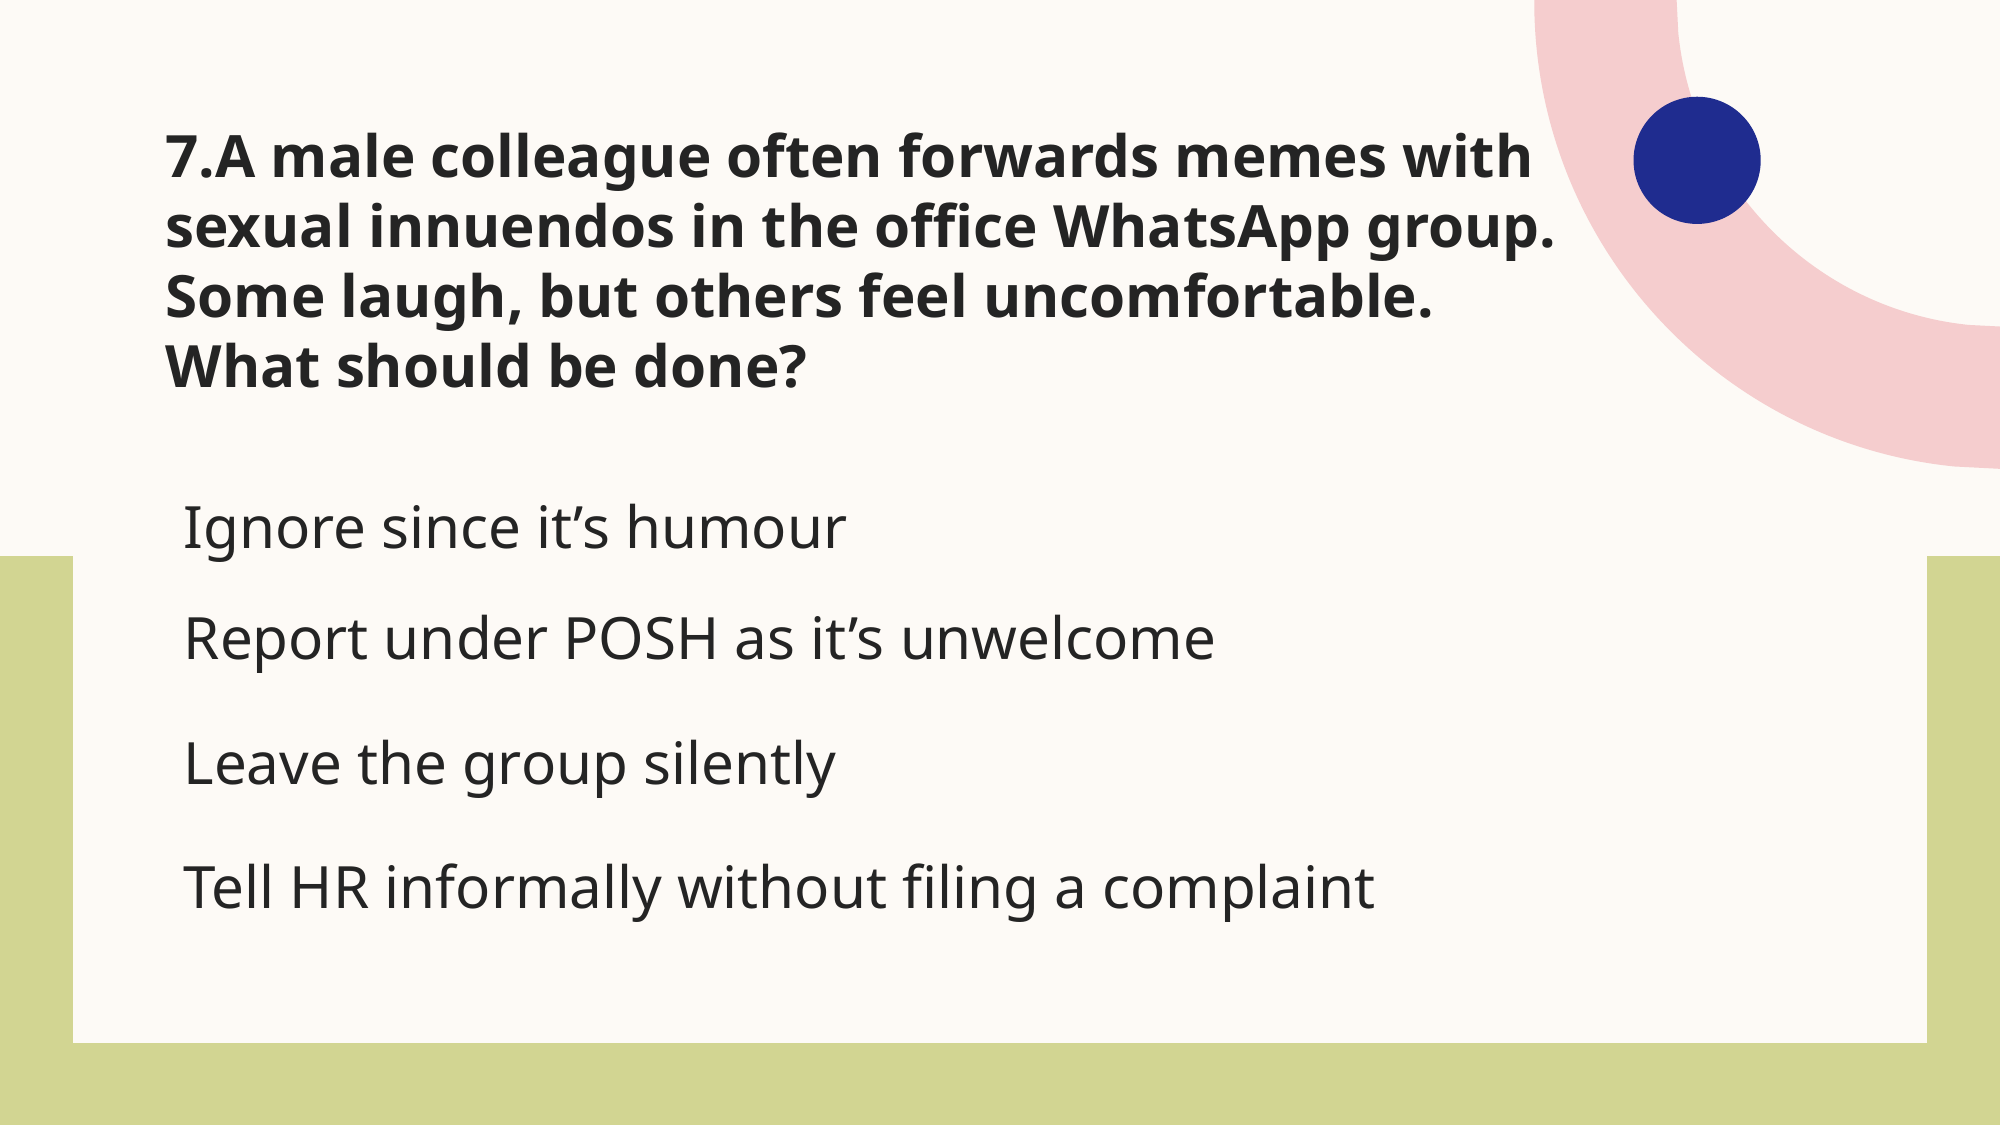

7.A male colleague often forwards memes with sexual innuendos in the office WhatsApp group. Some laugh, but others feel uncomfortable.
What should be done?
Ignore since it’s humour
Report under POSH as it’s unwelcome
Leave the group silently
Tell HR informally without filing a complaint